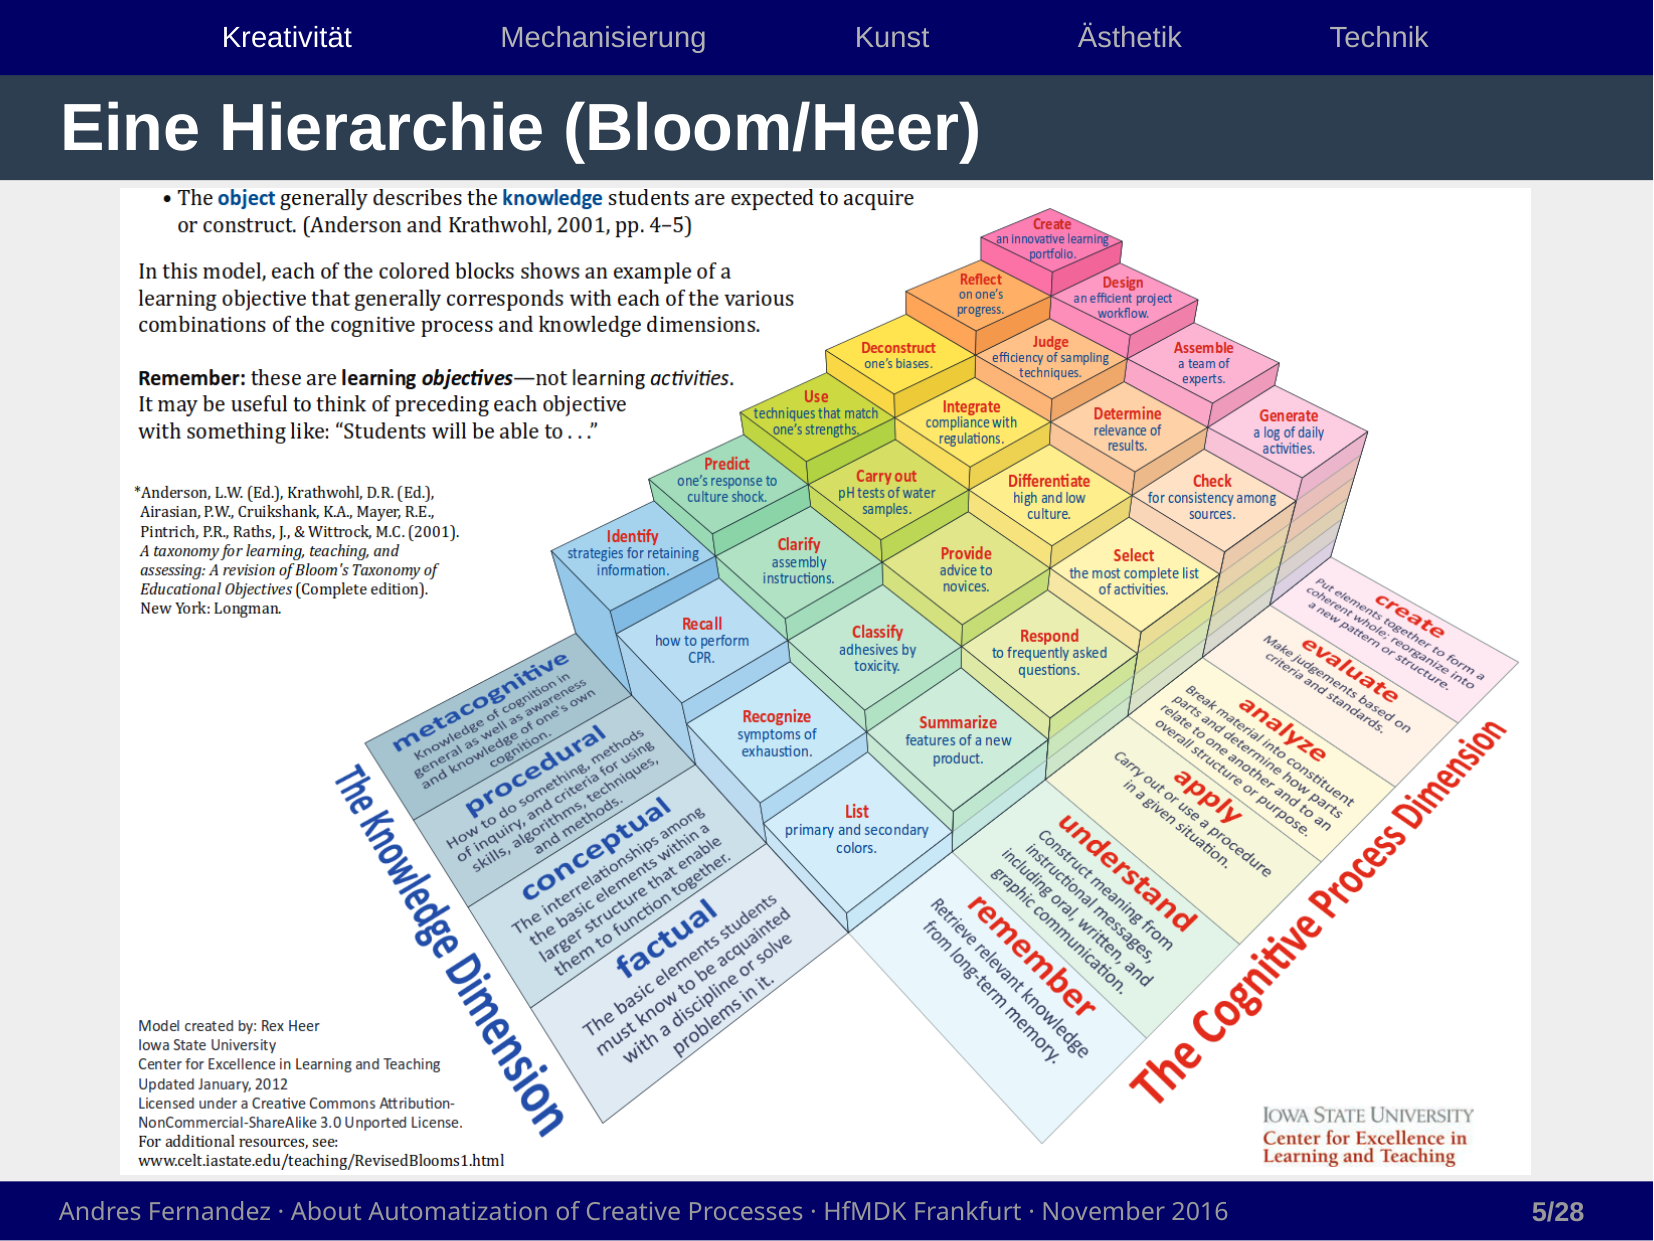

Kreativität Mechanisierung Kunst Ästhetik Technik
# Eine Hierarchie (Bloom/Heer)